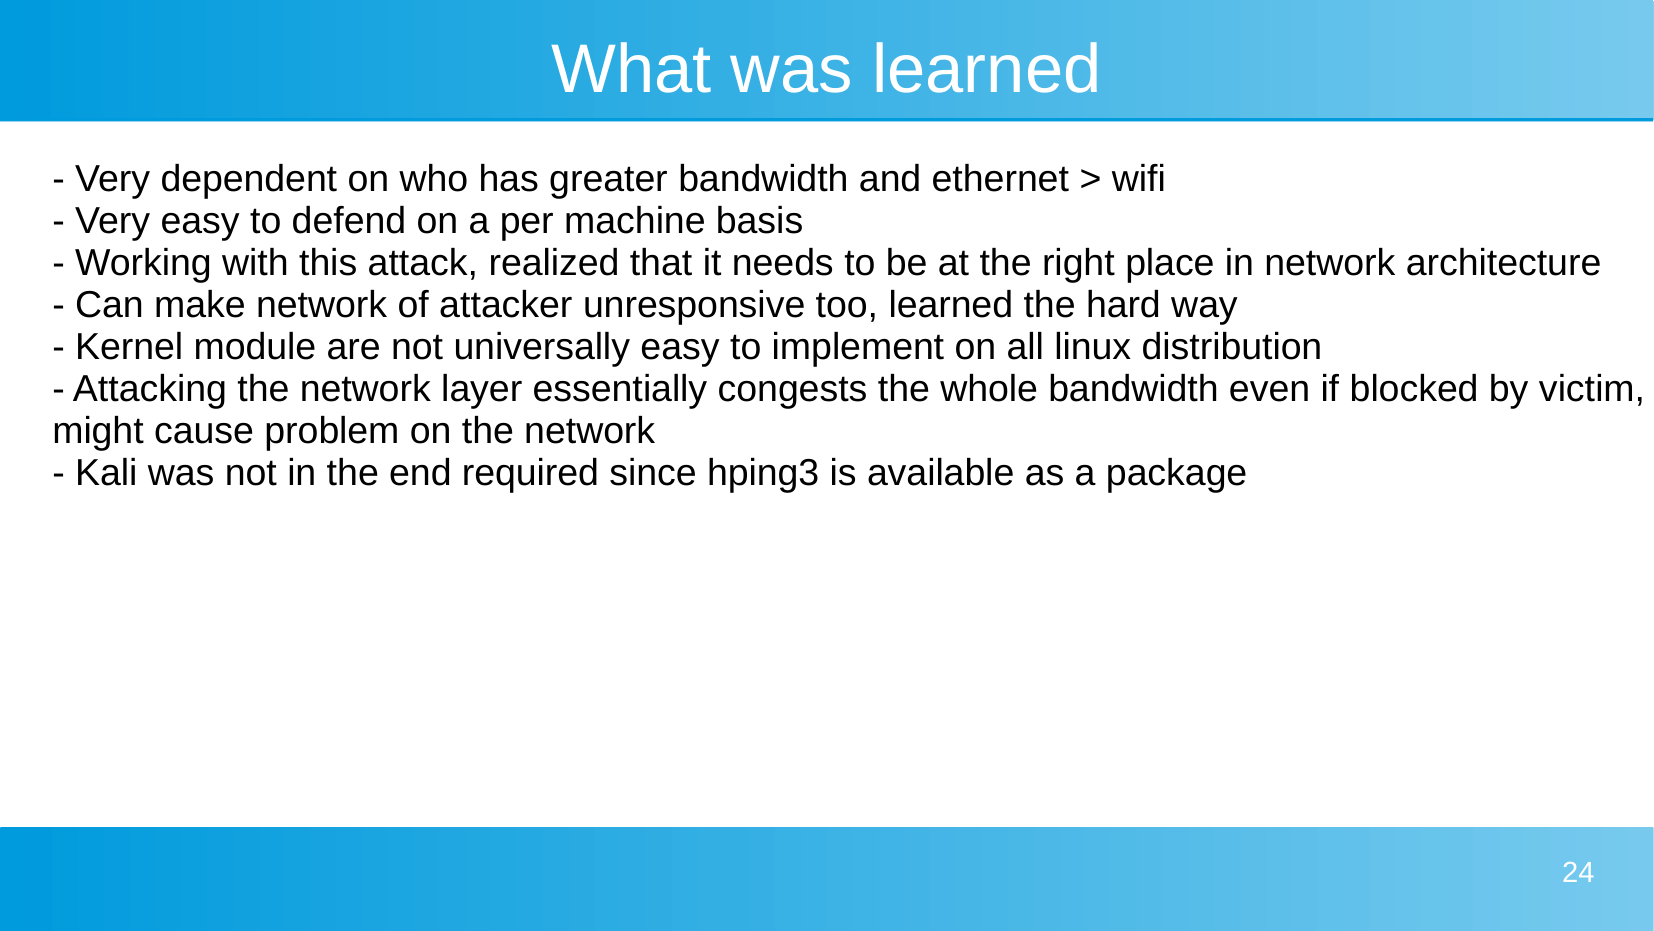

# What was learned
- Very dependent on who has greater bandwidth and ethernet > wifi
- Very easy to defend on a per machine basis
- Working with this attack, realized that it needs to be at the right place in network architecture
- Can make network of attacker unresponsive too, learned the hard way
- Kernel module are not universally easy to implement on all linux distribution
- Attacking the network layer essentially congests the whole bandwidth even if blocked by victim, might cause problem on the network
- Kali was not in the end required since hping3 is available as a package
24